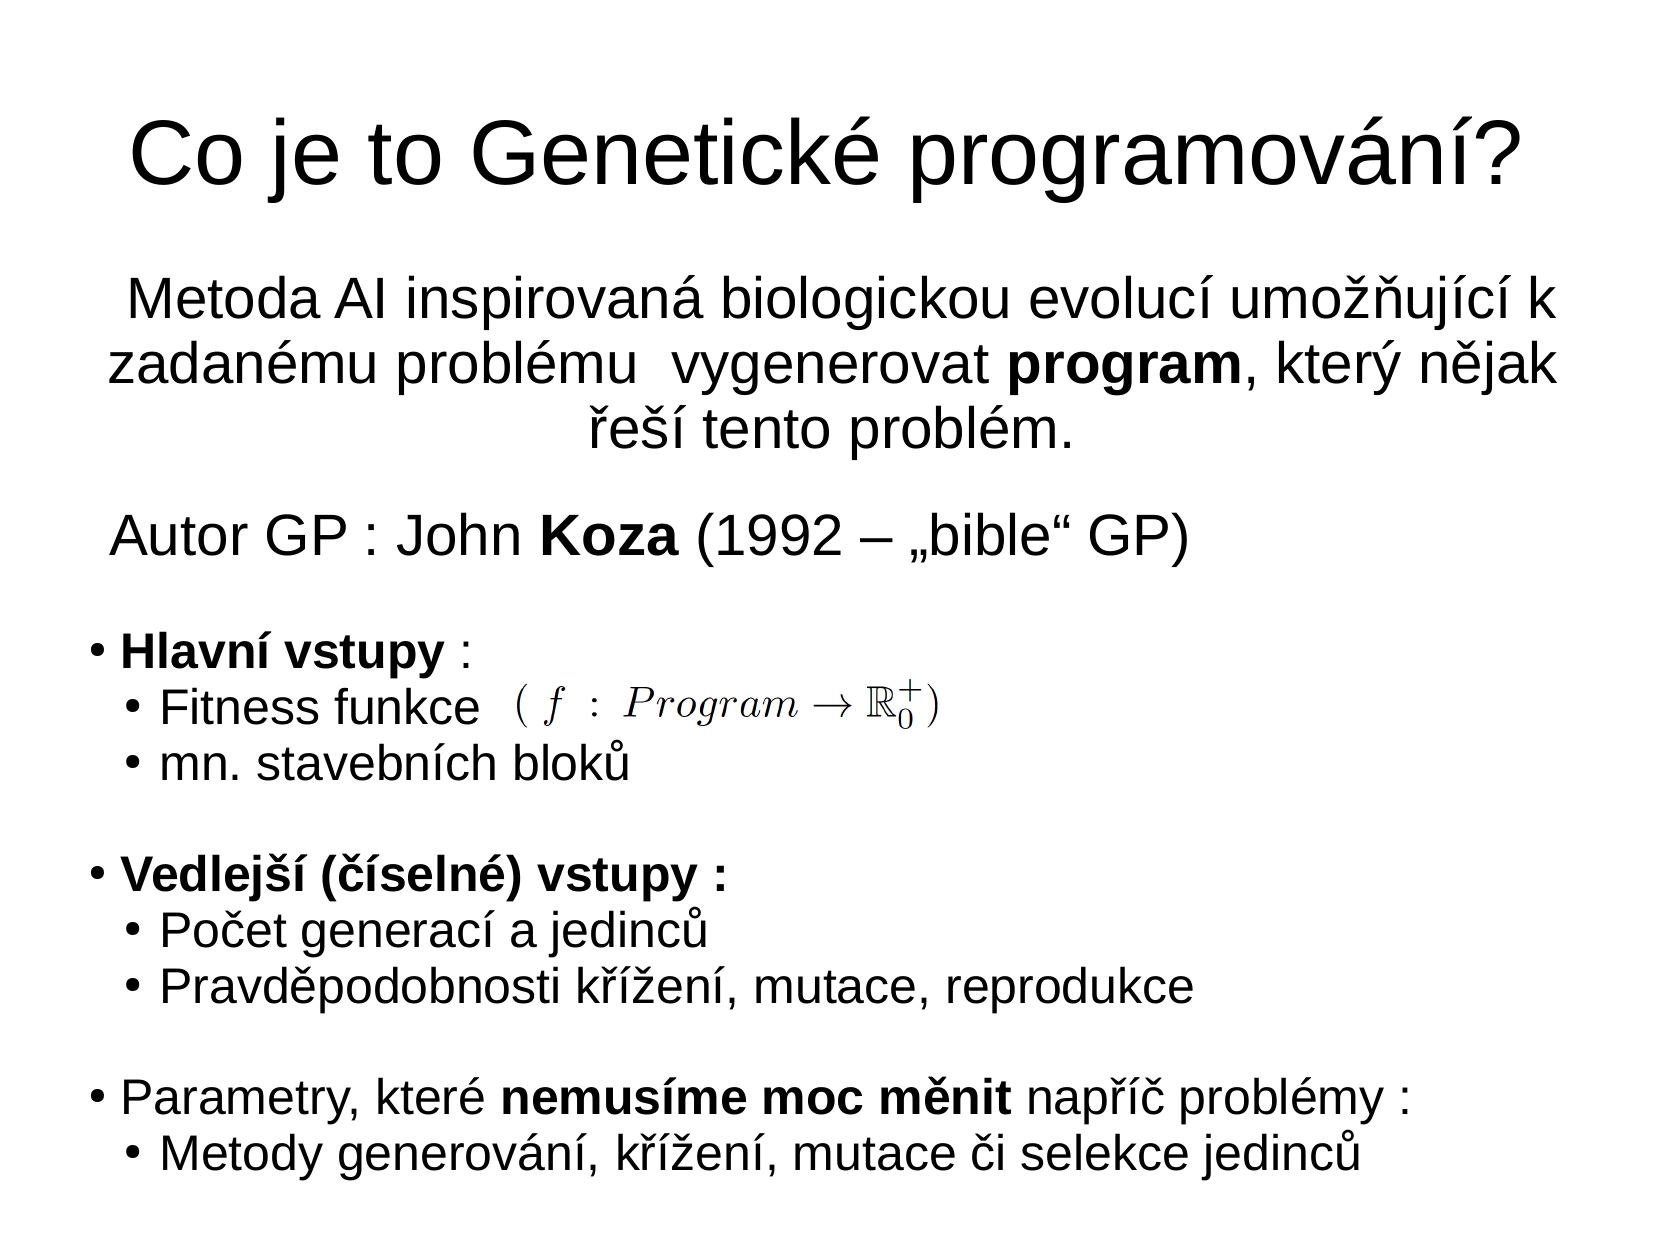

# Co je to Genetické programování?
Metoda AI inspirovaná biologickou evolucí umožňující k zadanému problému vygenerovat program, který nějak řeší tento problém.
Autor GP : John Koza (1992 – „bible“ GP)
 Hlavní vstupy :
Fitness funkce
mn. stavebních bloků
 Vedlejší (číselné) vstupy :
Počet generací a jedinců
Pravděpodobnosti křížení, mutace, reprodukce
 Parametry, které nemusíme moc měnit napříč problémy :
Metody generování, křížení, mutace či selekce jedinců